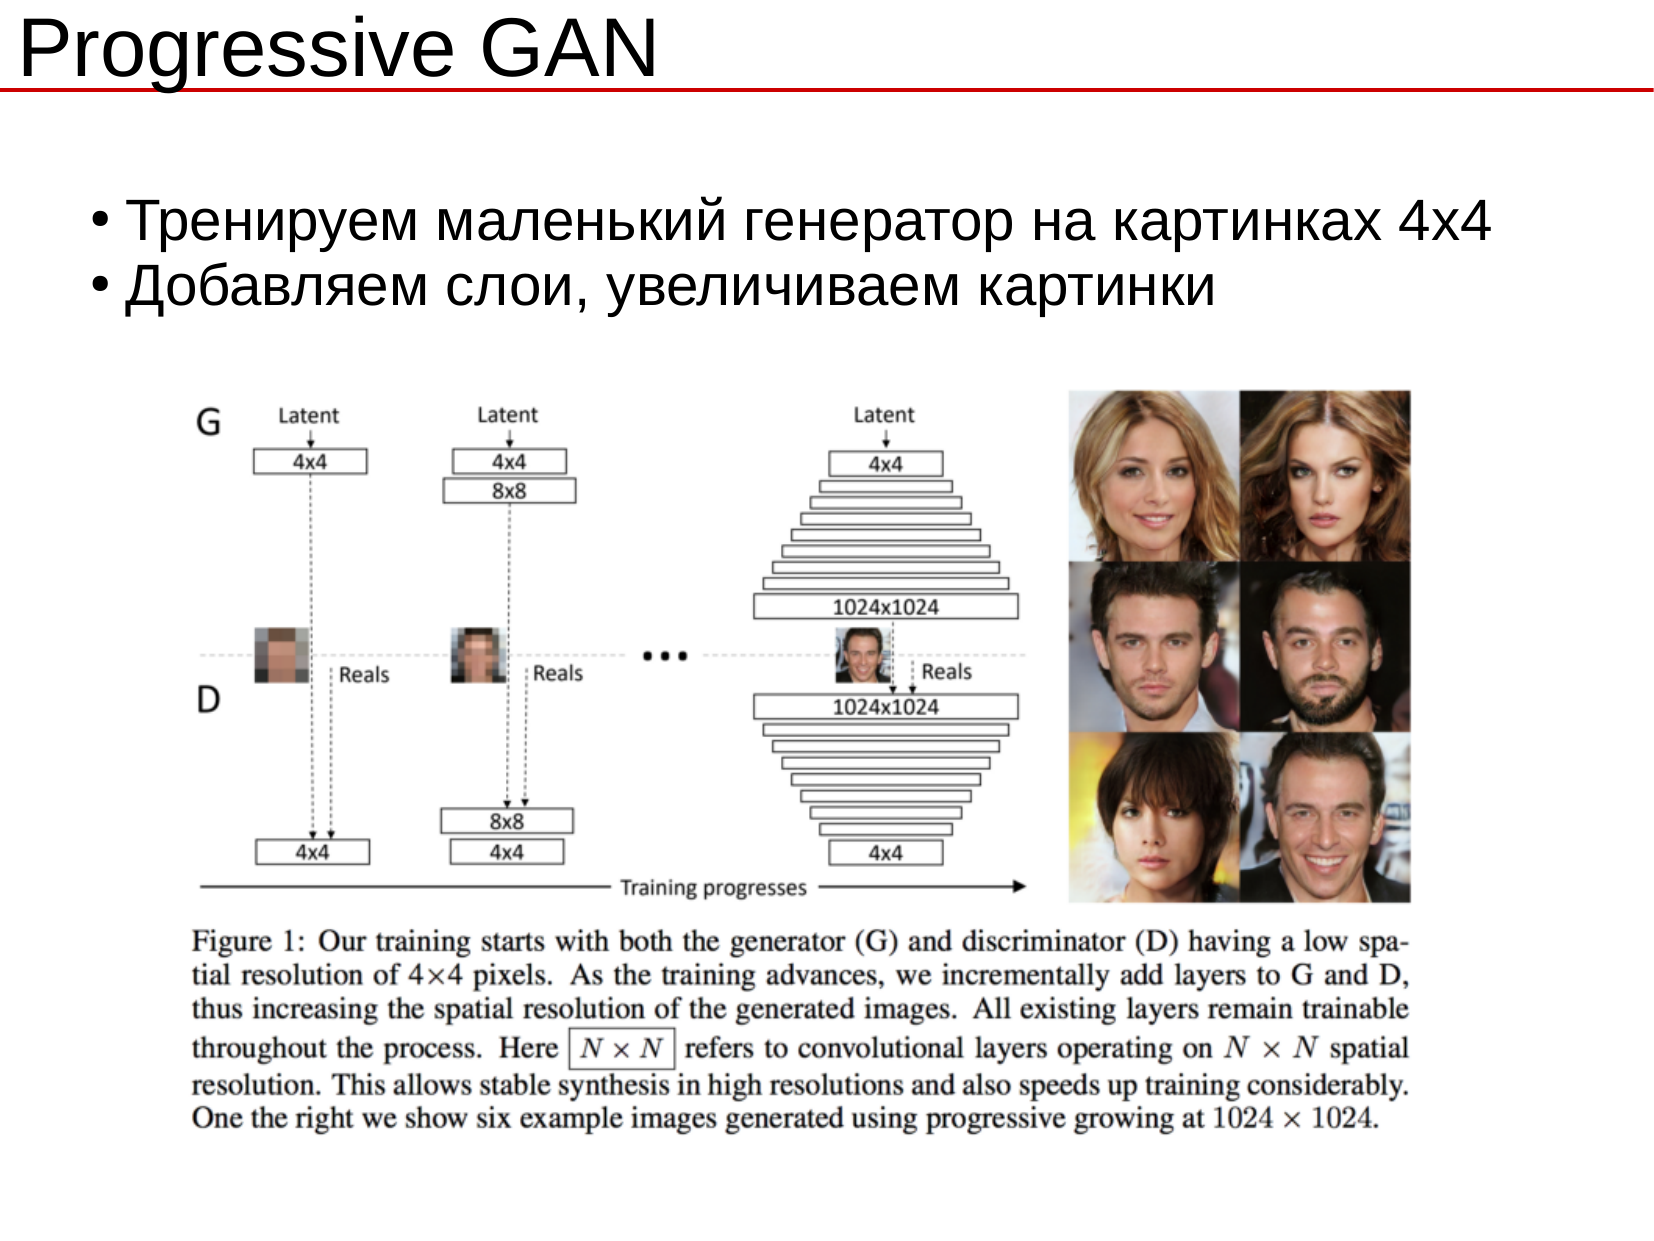

# Progressive GAN
Тренируем маленький генератор на картинках 4х4
Добавляем слои, увеличиваем картинки